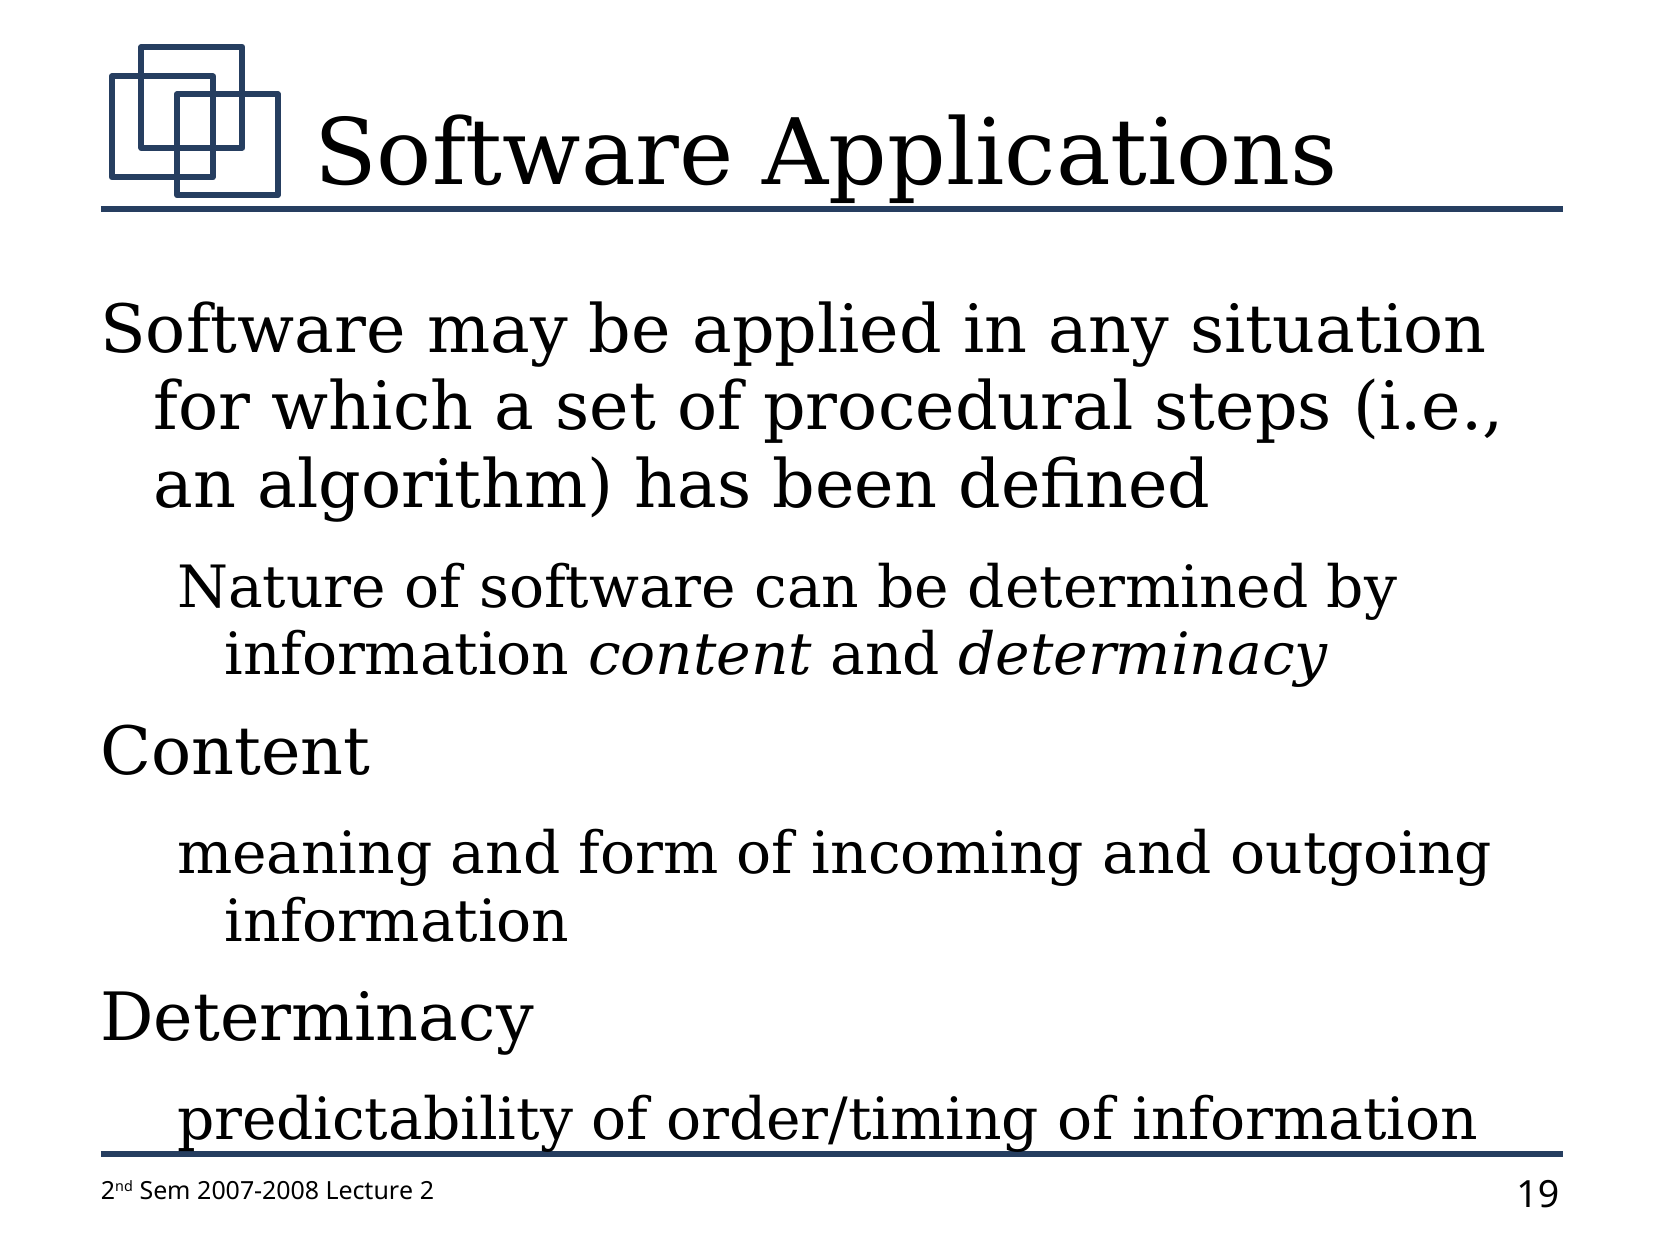

# Software Applications
Software may be applied in any situation for which a set of procedural steps (i.e., an algorithm) has been defined
Nature of software can be determined by information content and determinacy
Content
meaning and form of incoming and outgoing information
Determinacy
predictability of order/timing of information